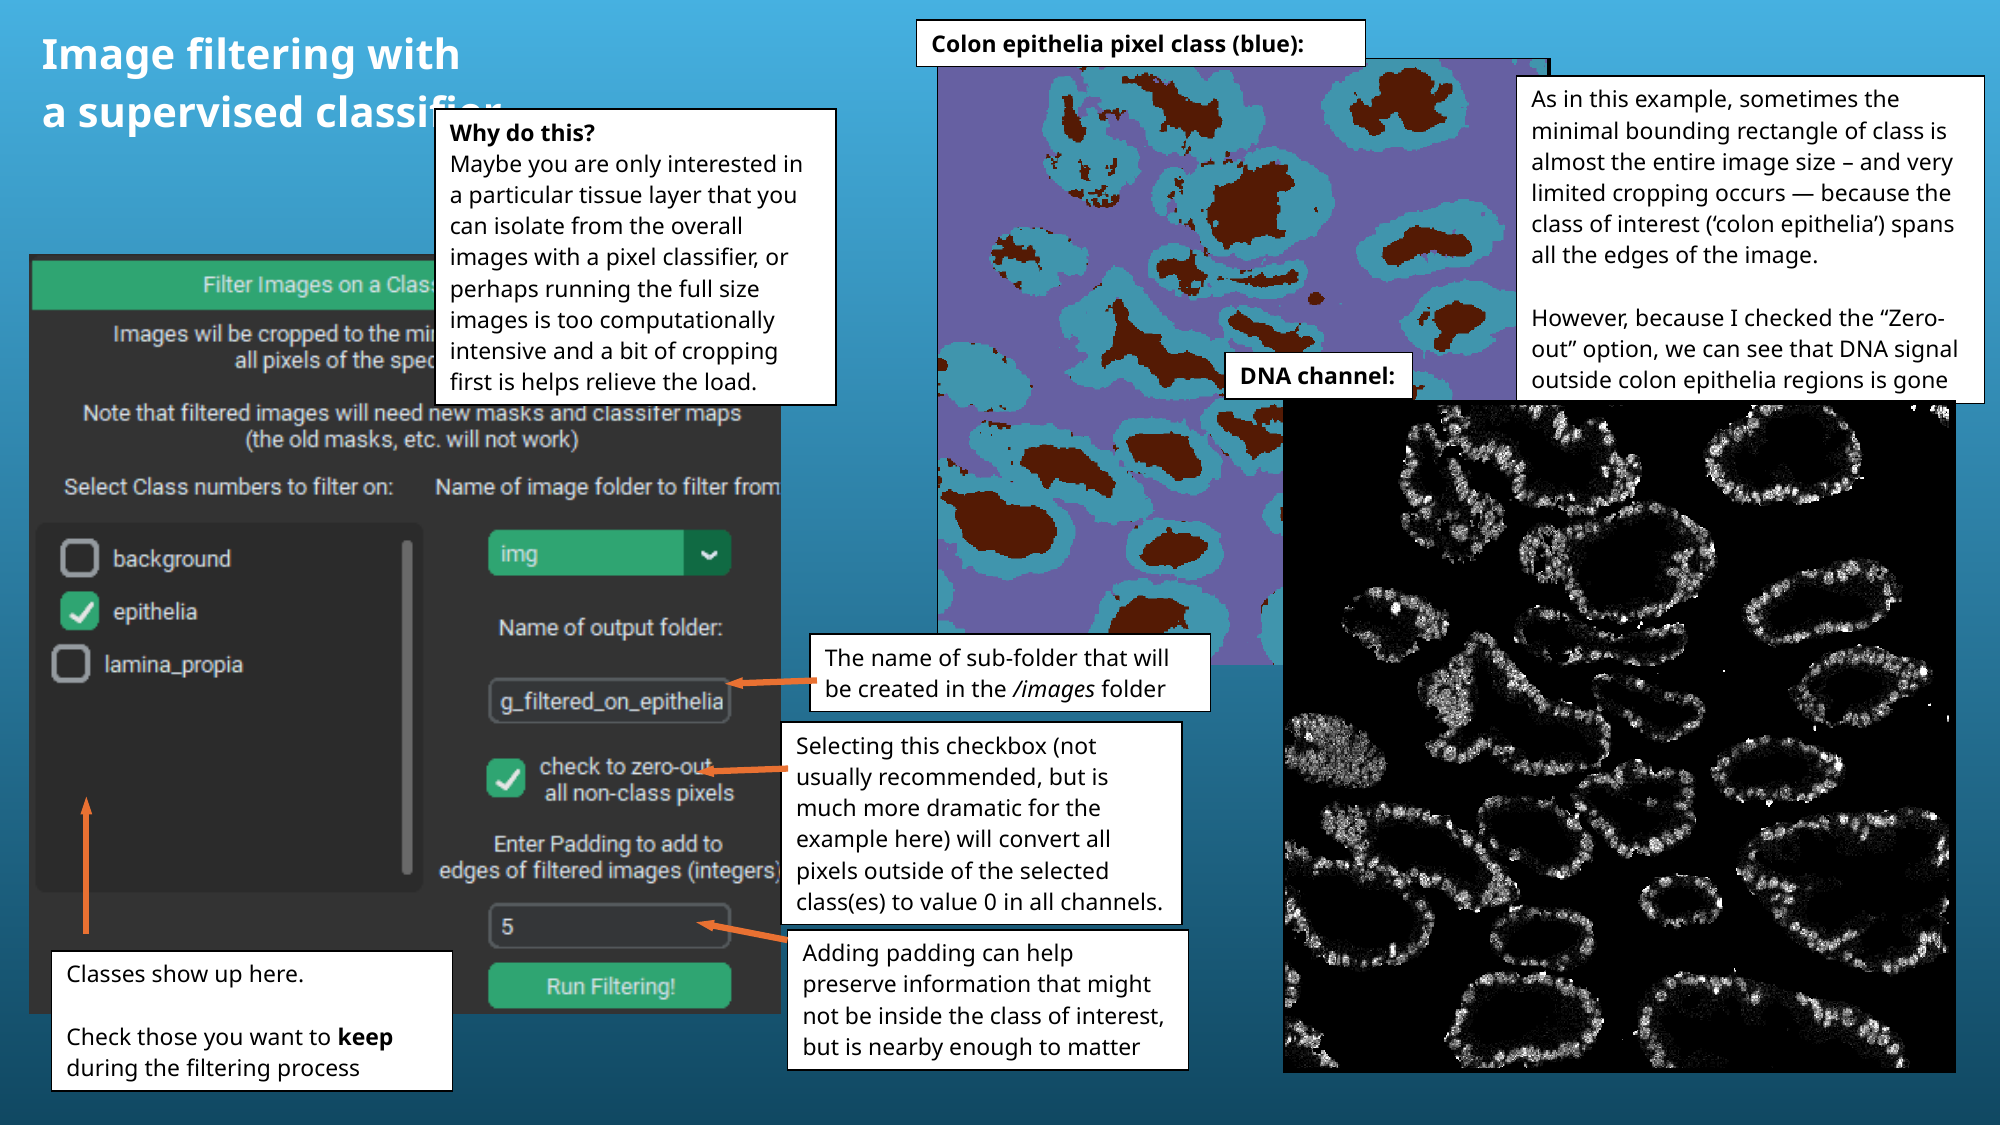

Image filtering with
a supervised classifier
Colon epithelia pixel class (blue):
As in this example, sometimes the minimal bounding rectangle of class is almost the entire image size – and very limited cropping occurs — because the class of interest (‘colon epithelia’) spans all the edges of the image.
However, because I checked the “Zero-out” option, we can see that DNA signal outside colon epithelia regions is gone
Why do this?
Maybe you are only interested in a particular tissue layer that you can isolate from the overall images with a pixel classifier, or perhaps running the full size images is too computationally intensive and a bit of cropping first is helps relieve the load.
DNA channel:
The name of sub-folder that will be created in the /images folder
Selecting this checkbox (not usually recommended, but is much more dramatic for the example here) will convert all pixels outside of the selected class(es) to value 0 in all channels.
Adding padding can help preserve information that might not be inside the class of interest, but is nearby enough to matter
Classes show up here.
Check those you want to keep during the filtering process